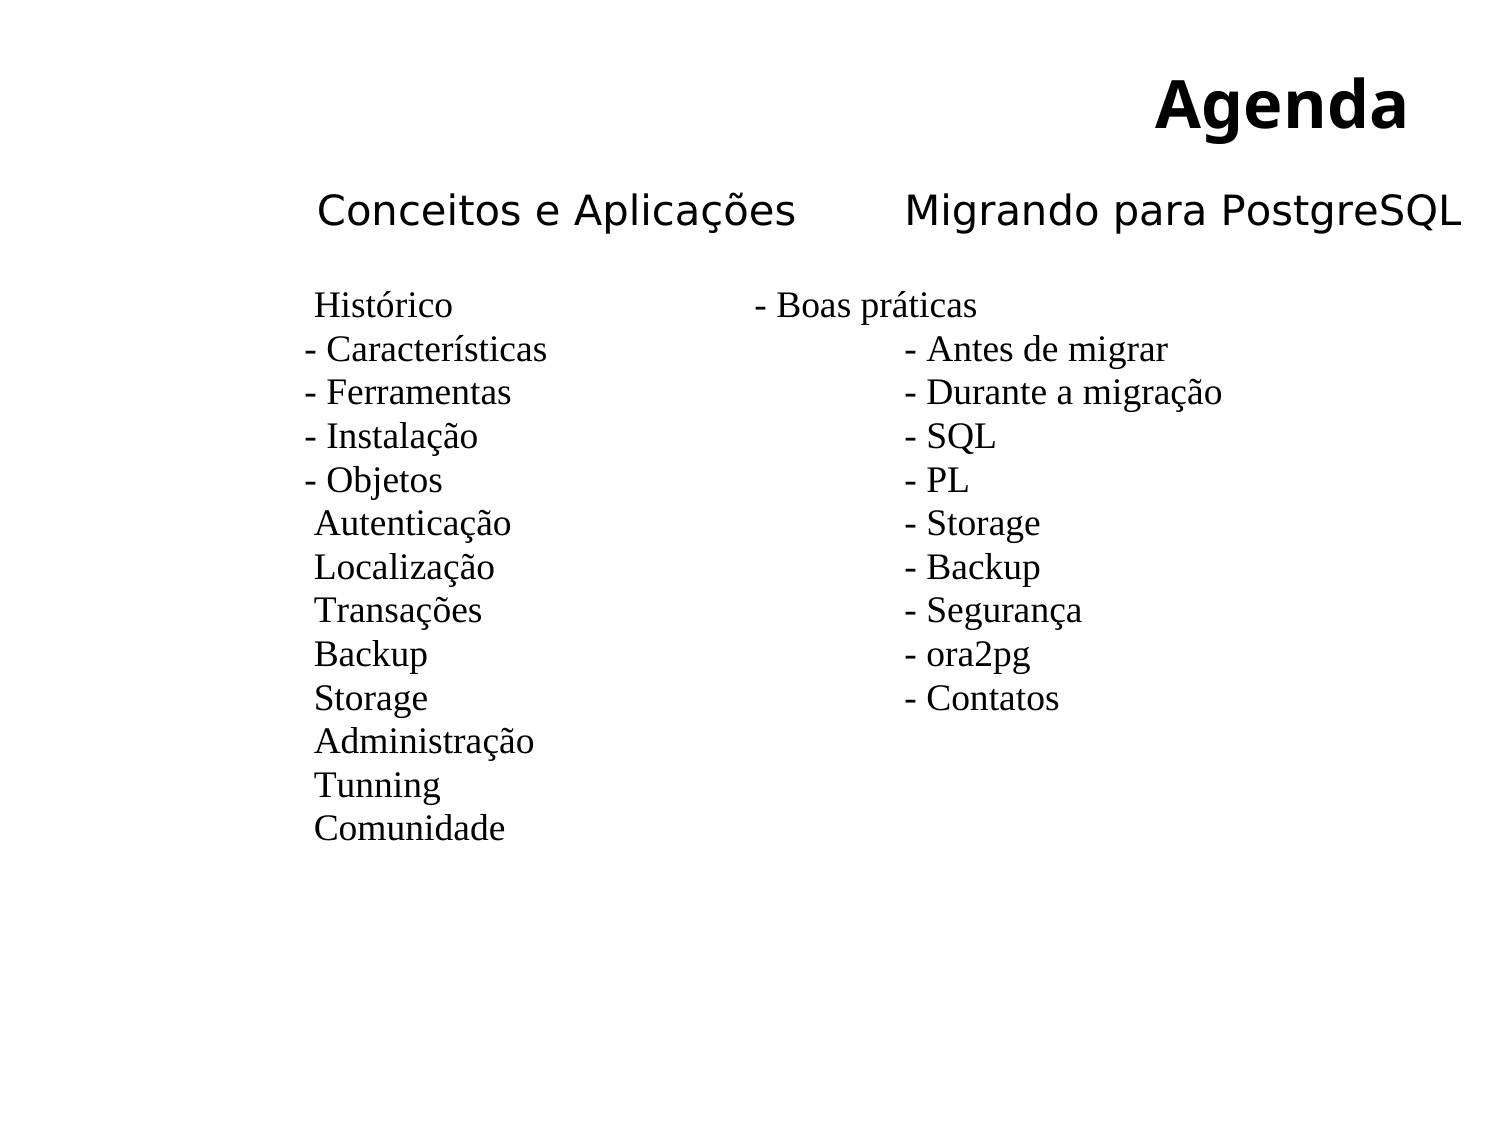

Agenda
 Conceitos e Aplicações 	Migrando para PostgreSQL
 Histórico			- Boas práticas
- Características			- Antes de migrar
- Ferramentas			- Durante a migração
- Instalação			- SQL
- Objetos				- PL
 Autenticação			- Storage
 Localização			- Backup
 Transações			- Segurança
 Backup				- ora2pg
 Storage				- Contatos
 Administração
 Tunning
 Comunidade